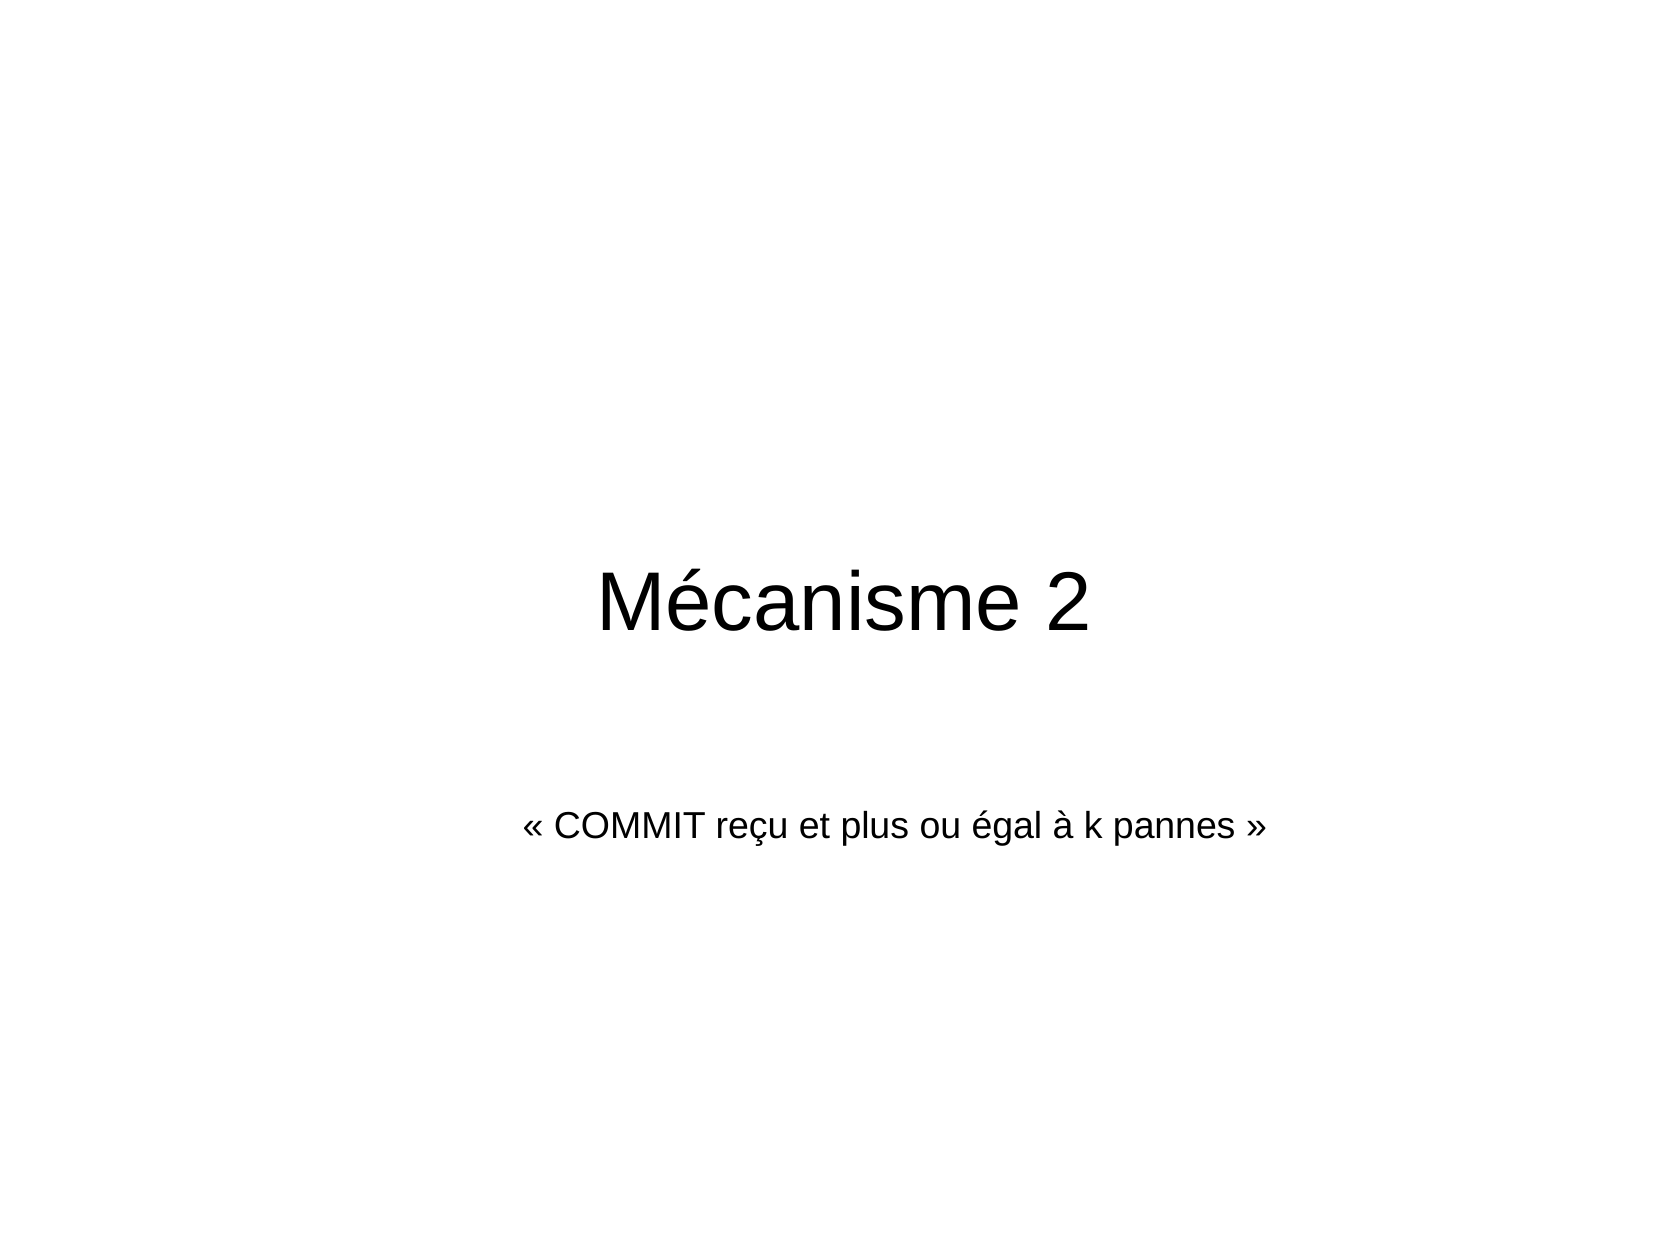

Mécanisme 2
« COMMIT reçu et plus ou égal à k pannes »